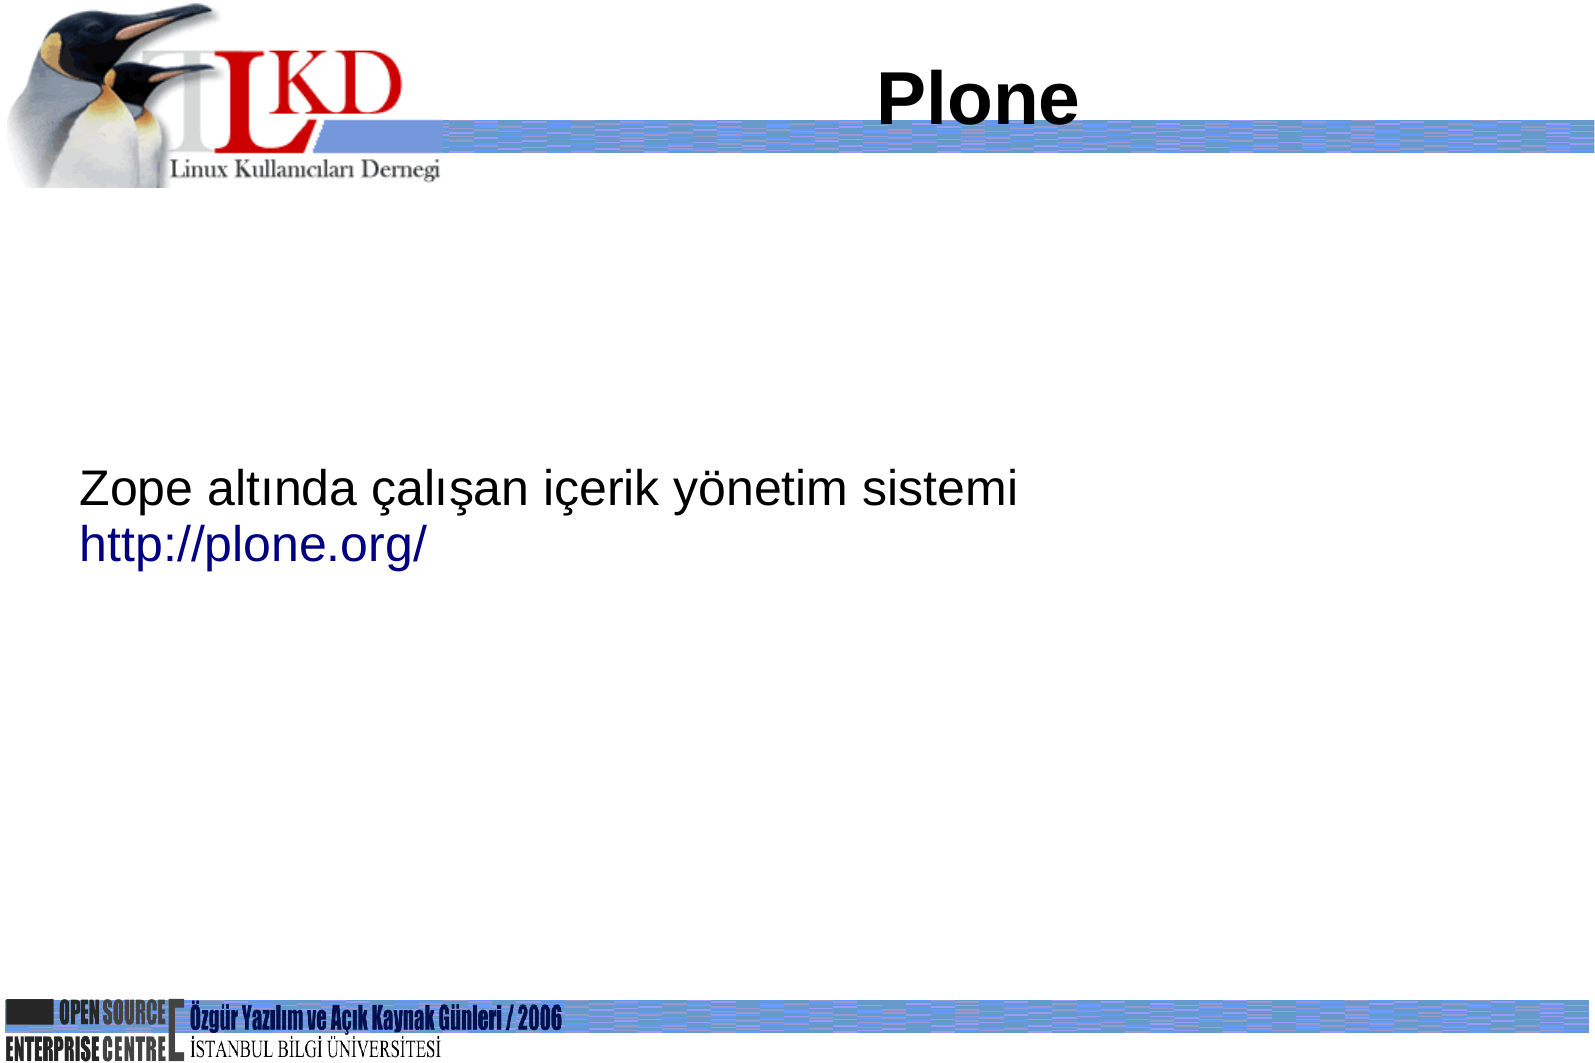

# Plone
Zope altında çalışan içerik yönetim sistemi
http://plone.org/